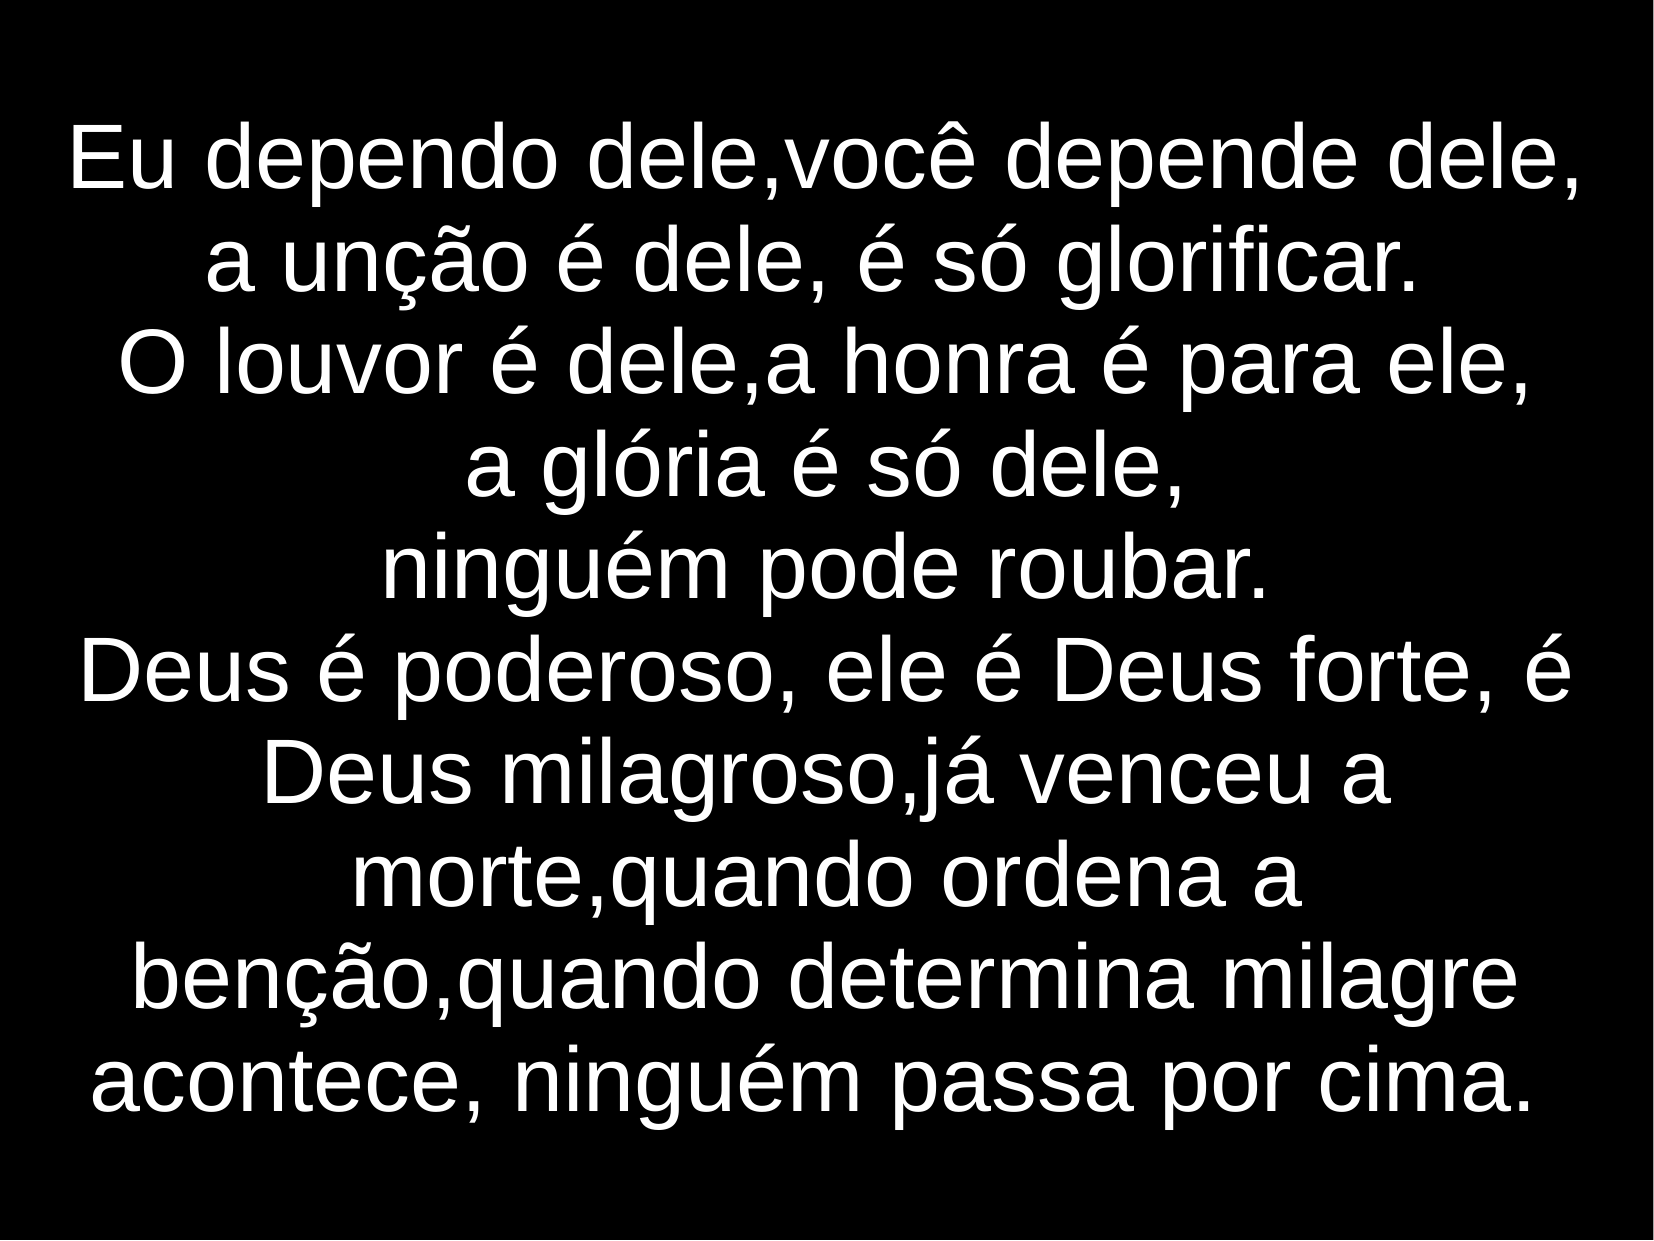

# Eu dependo dele,você depende dele, a unção é dele, é só glorificar.
O louvor é dele,a honra é para ele,
a glória é só dele,
ninguém pode roubar.
Deus é poderoso, ele é Deus forte, é Deus milagroso,já venceu a morte,quando ordena a benção,quando determina milagre acontece, ninguém passa por cima.